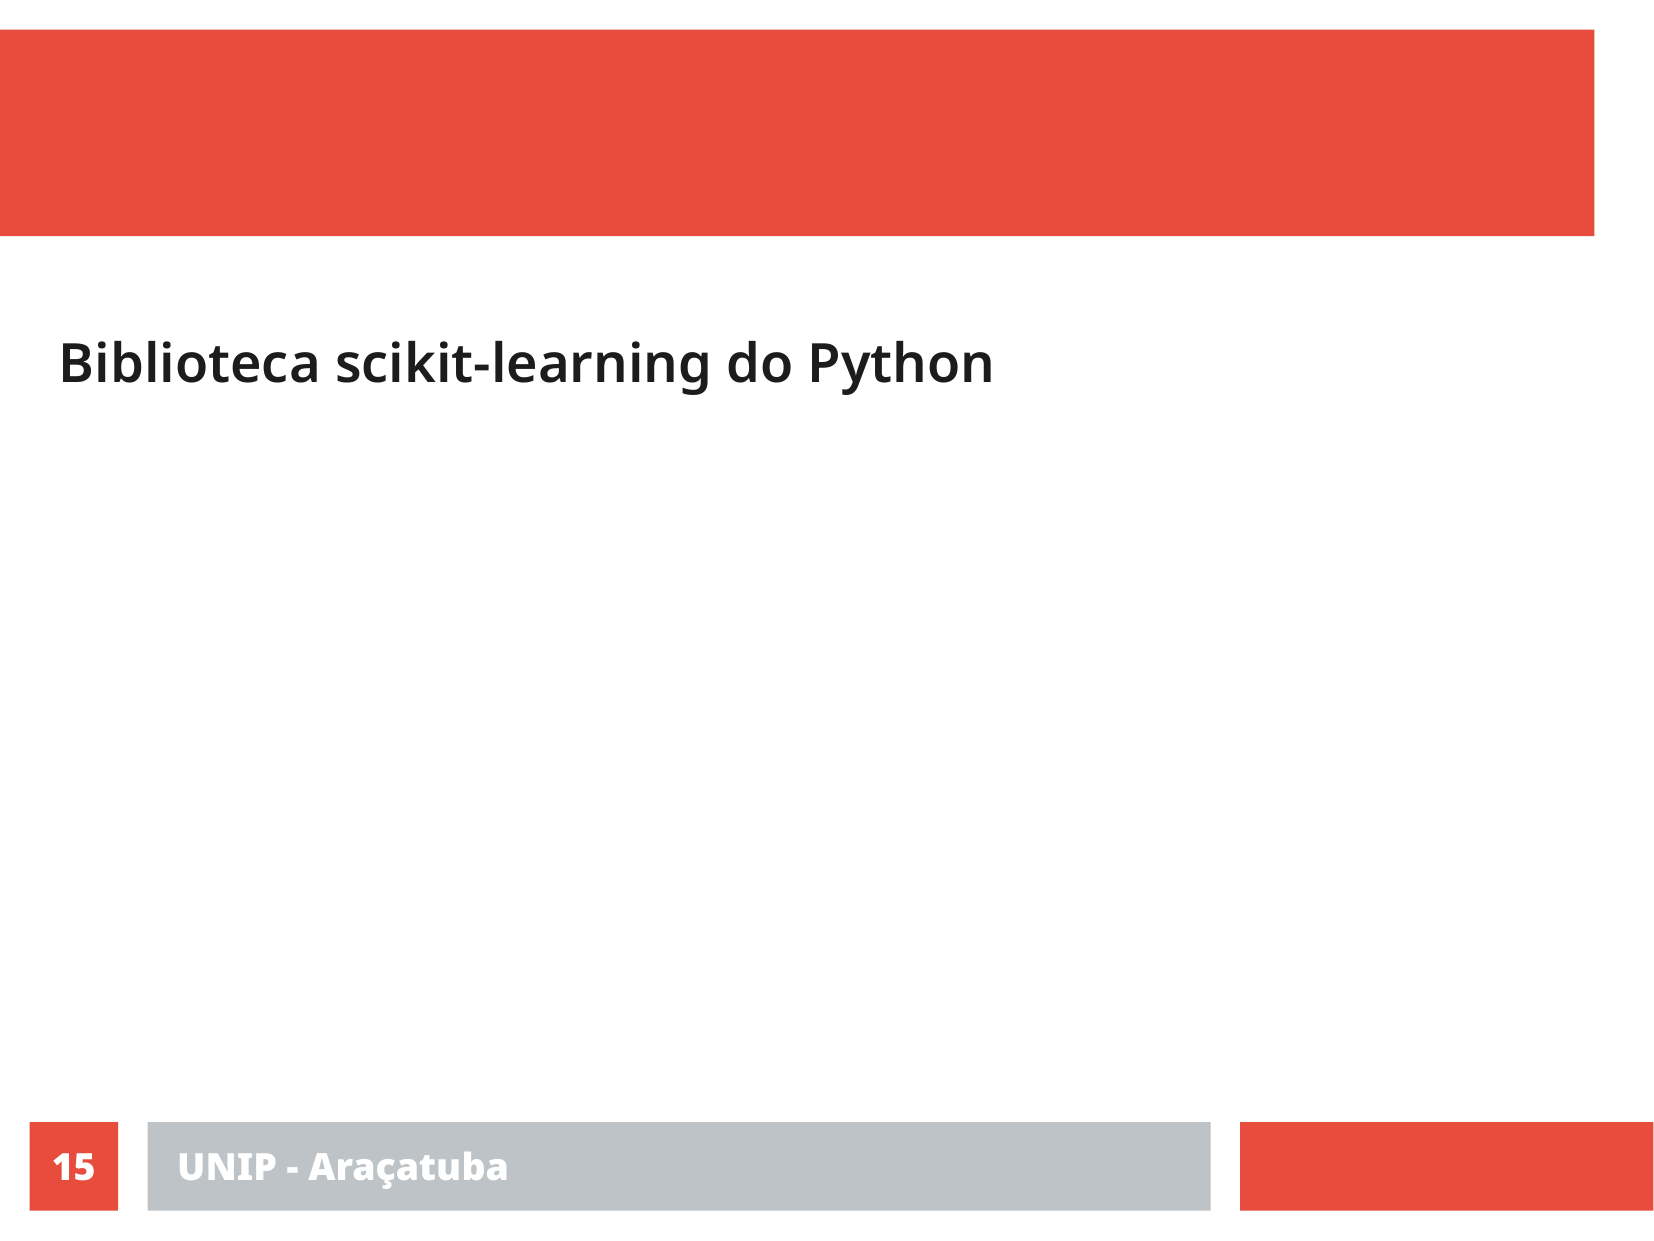

#
Biblioteca scikit-learning do Python
15
UNIP - Araçatuba